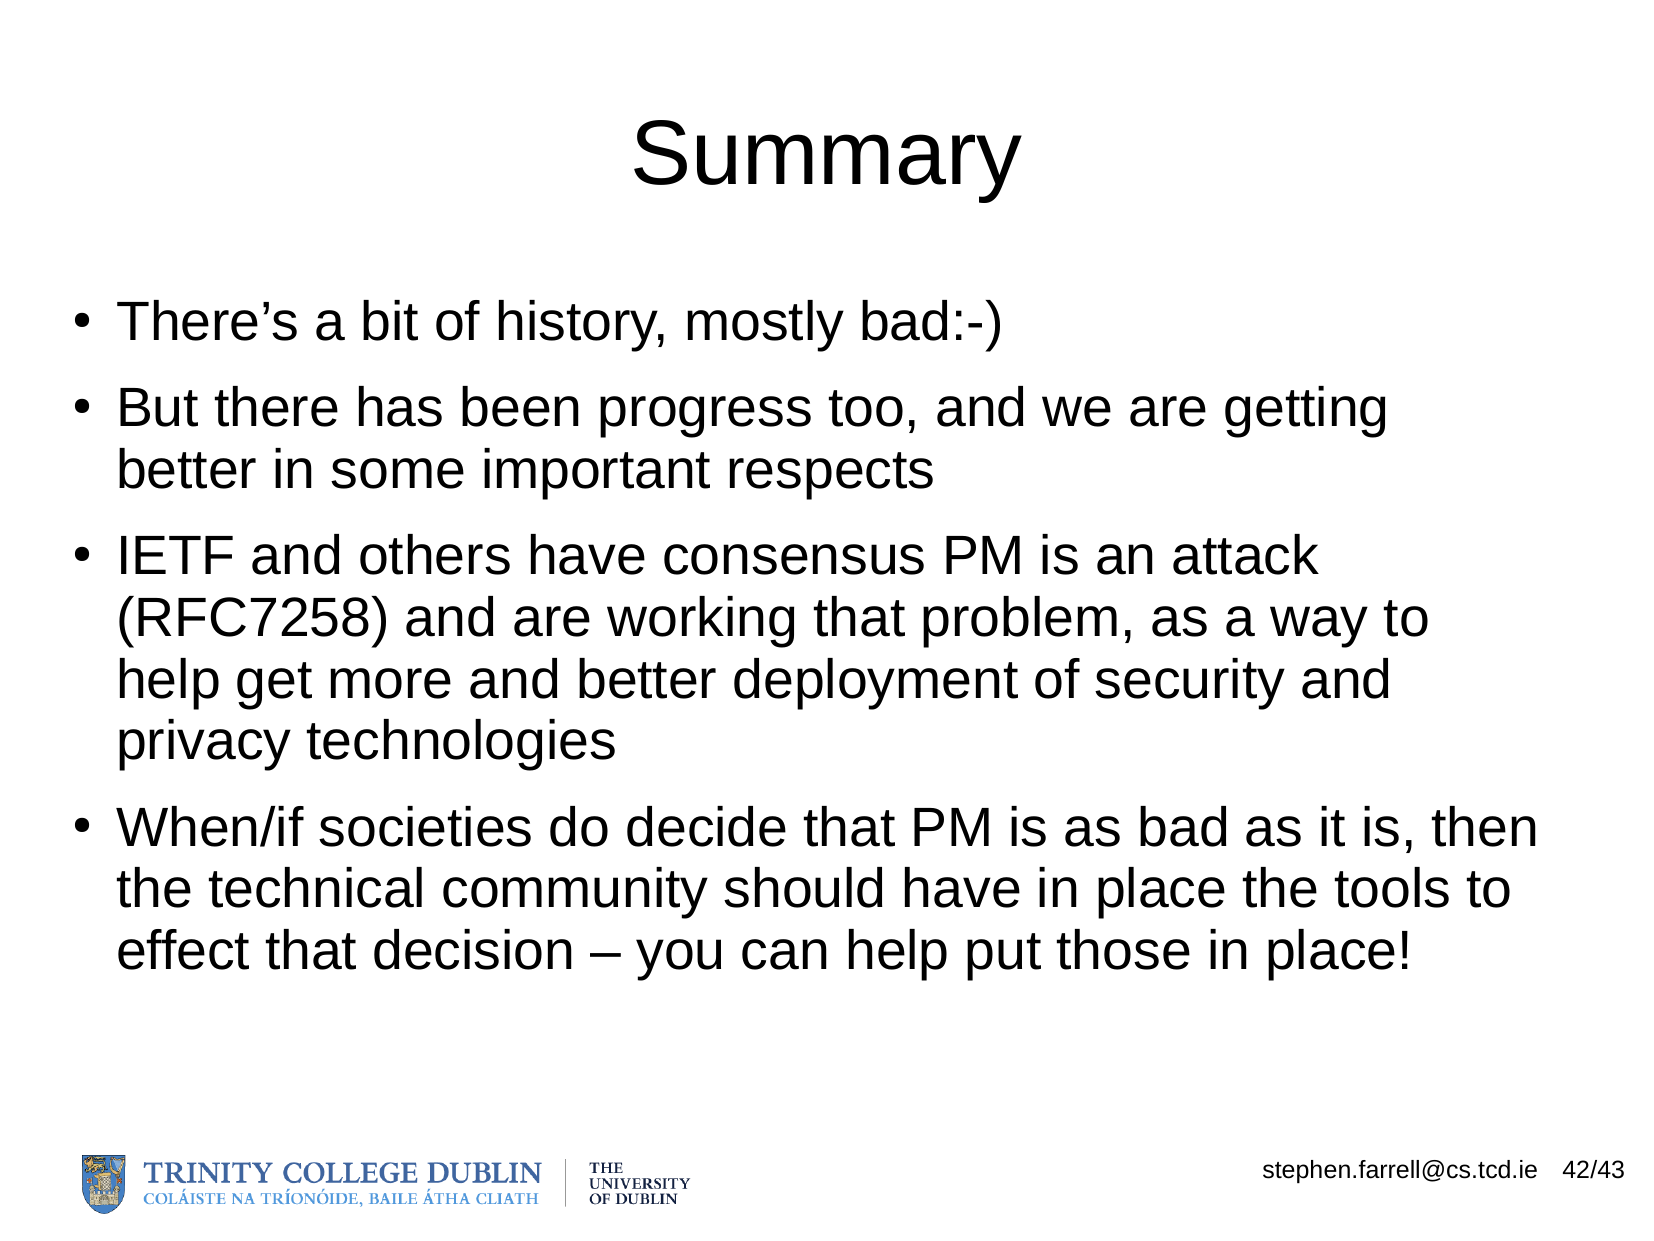

# Summary
There’s a bit of history, mostly bad:-)
But there has been progress too, and we are getting better in some important respects
IETF and others have consensus PM is an attack (RFC7258) and are working that problem, as a way to help get more and better deployment of security and privacy technologies
When/if societies do decide that PM is as bad as it is, then the technical community should have in place the tools to effect that decision – you can help put those in place!